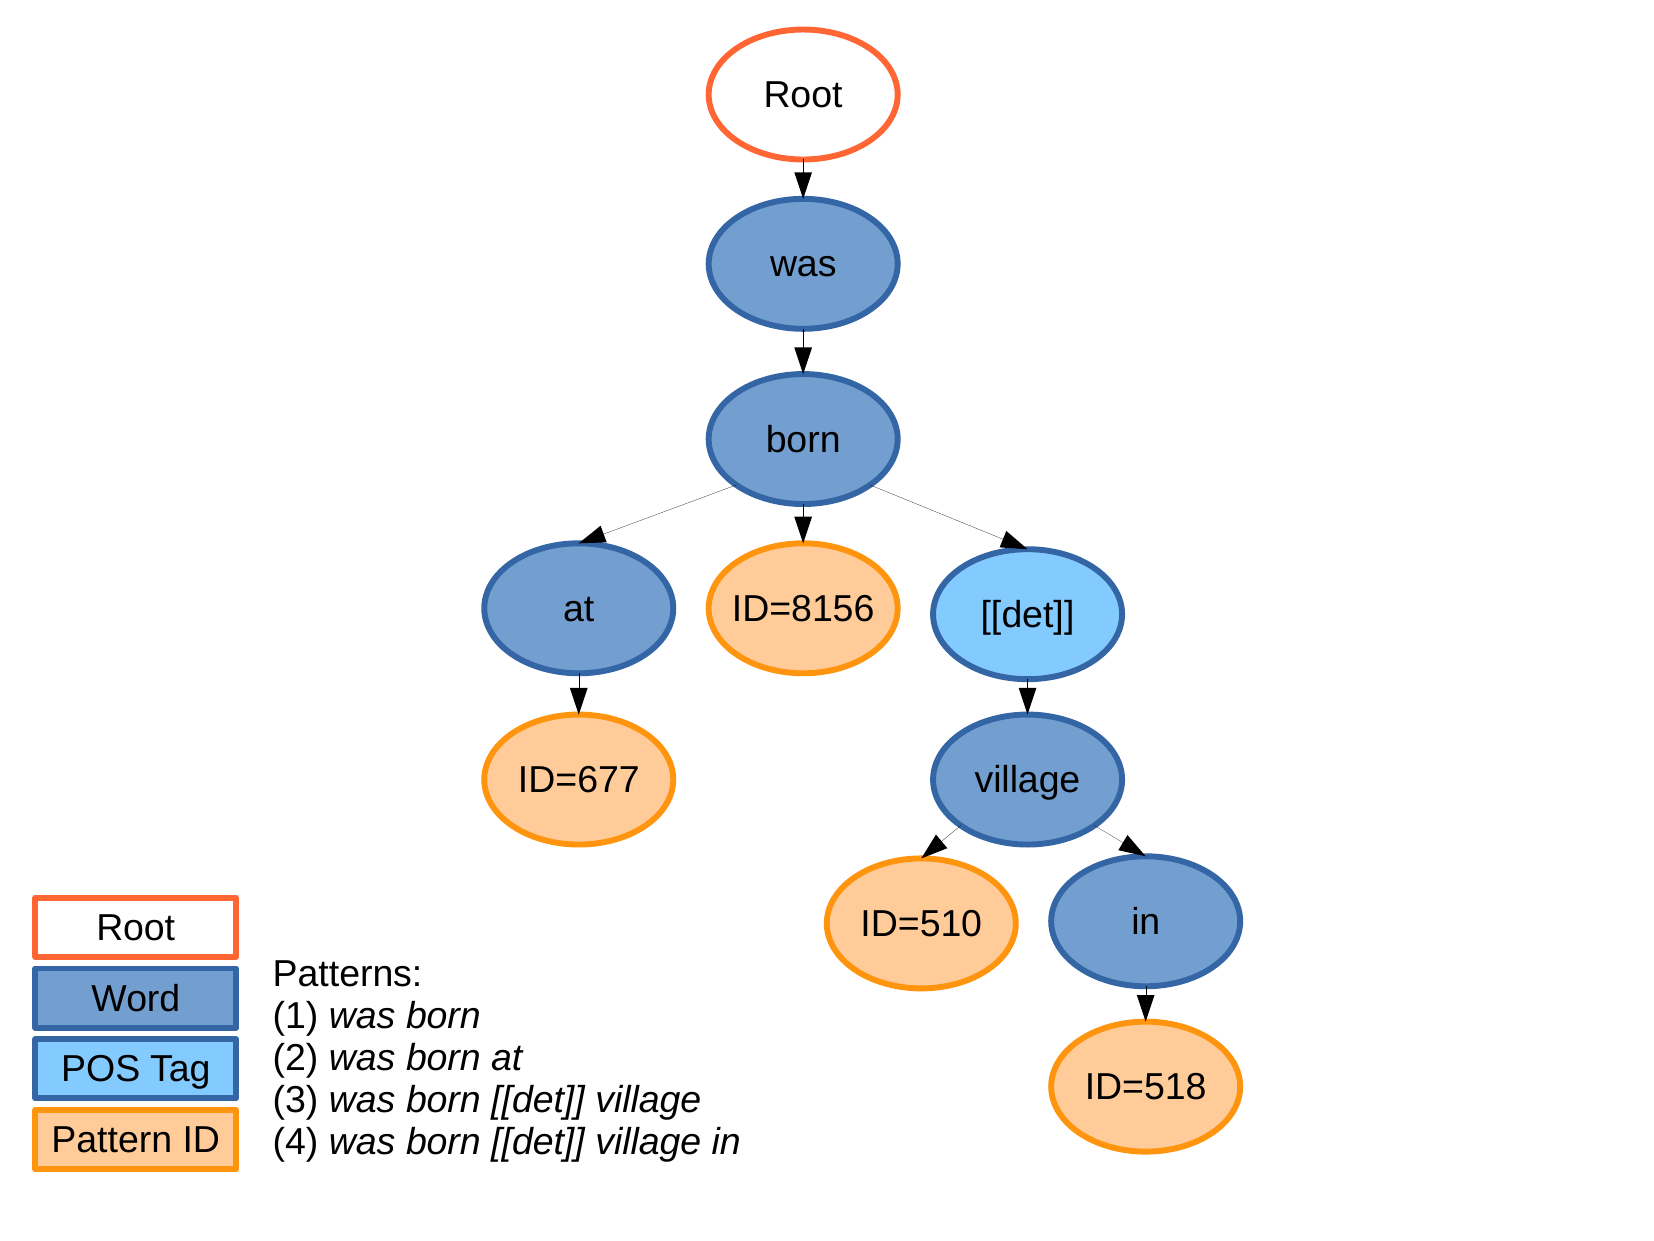

Root
was
born
at
ID=8156
[[det]]
ID=677
village
in
ID=510
Root
Patterns:
(1) was born
(2) was born at
(3) was born [[det]] village
(4) was born [[det]] village in
Word
ID=518
POS Tag
Pattern ID